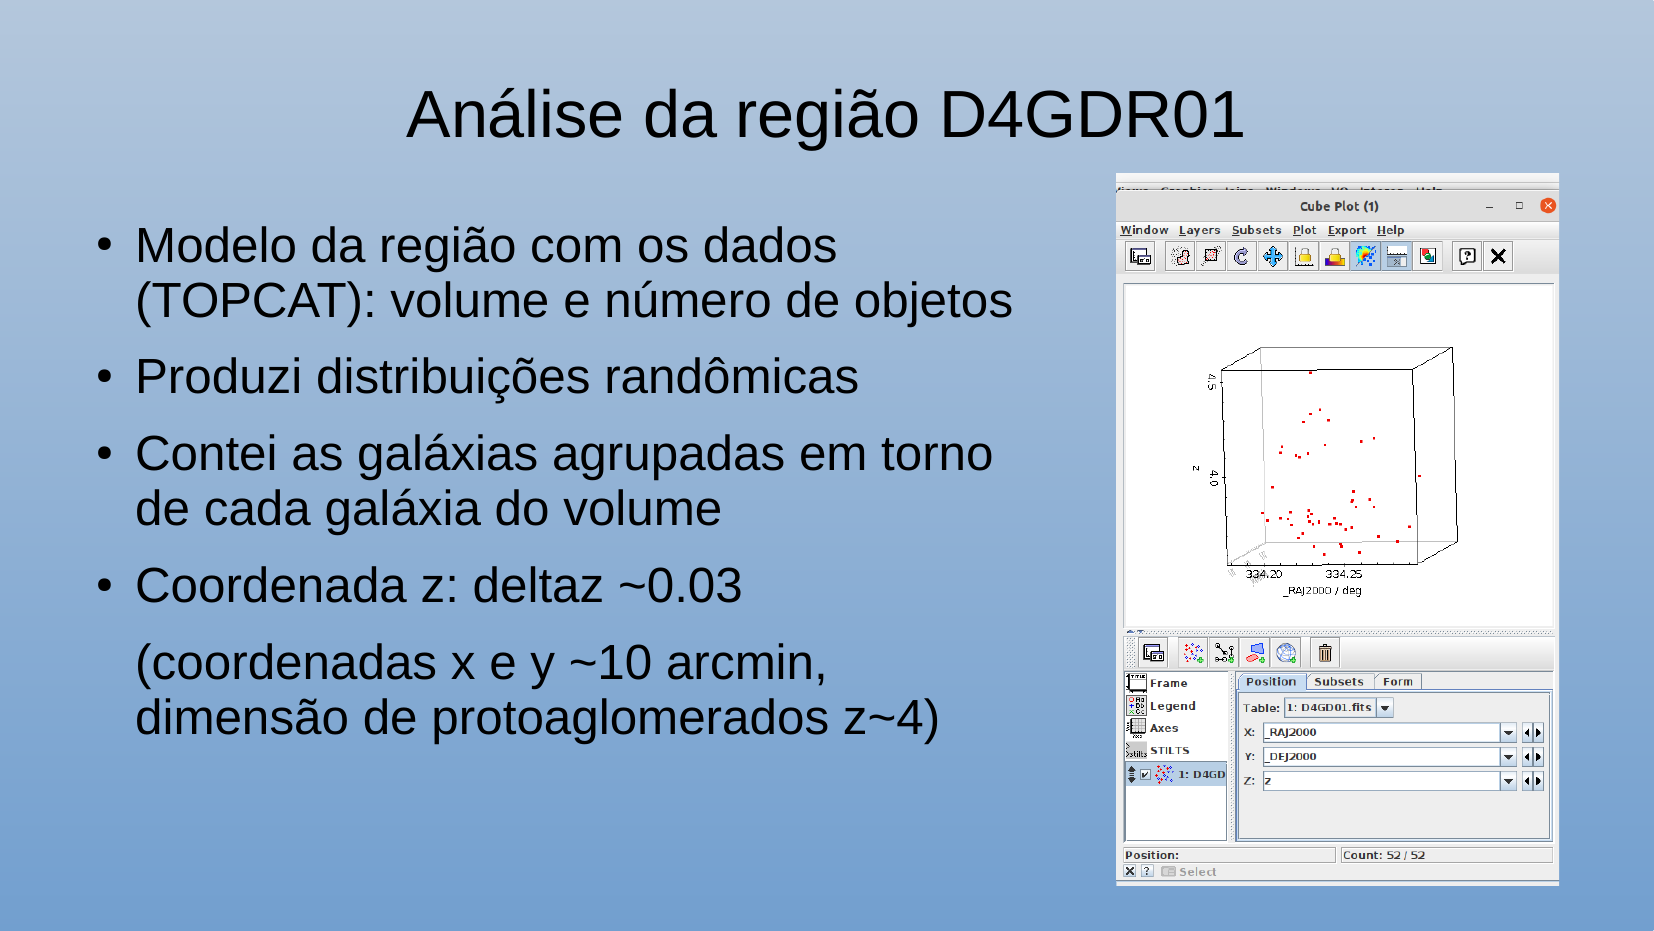

# Análise da região D4GDR01
Modelo da região com os dados (TOPCAT): volume e número de objetos
Produzi distribuições randômicas
Contei as galáxias agrupadas em torno de cada galáxia do volume
Coordenada z: deltaz ~0.03
(coordenadas x e y ~10 arcmin, dimensão de protoaglomerados z~4)